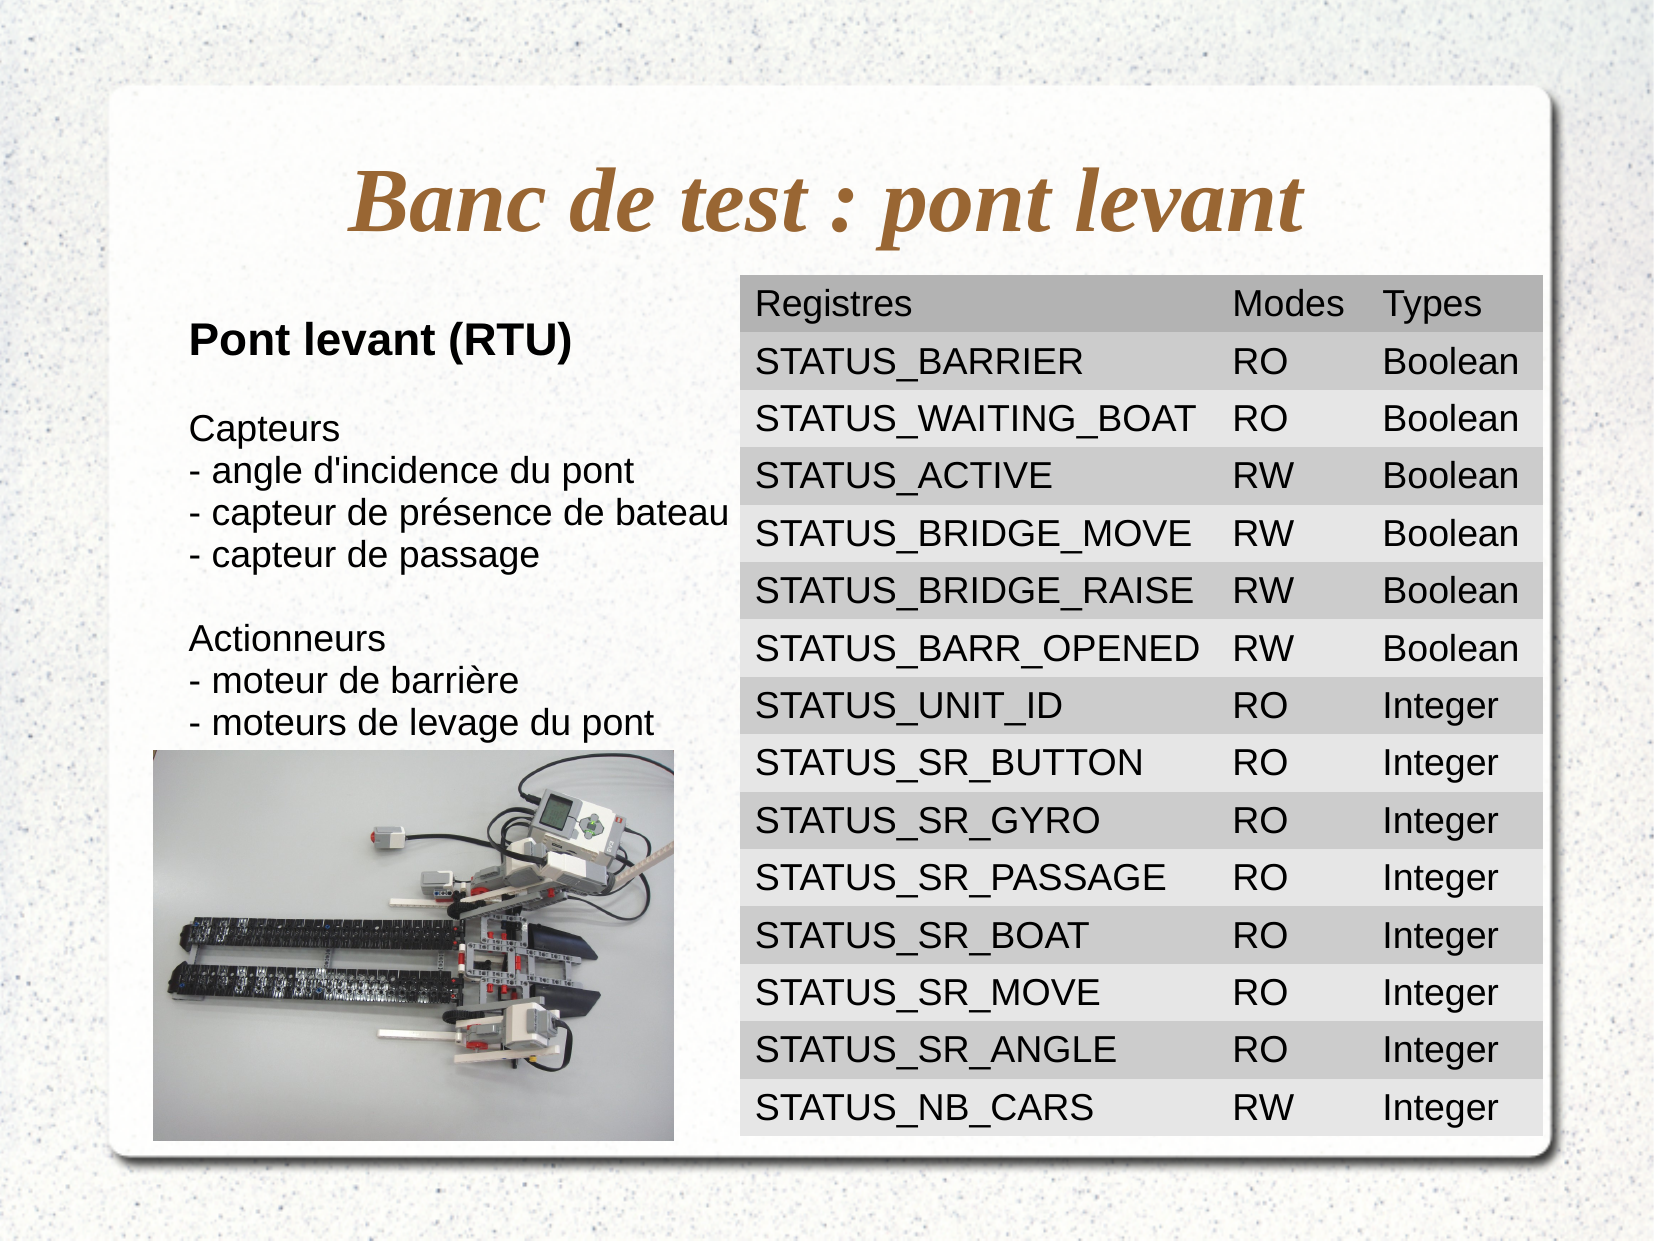

# Banc de test : pont levant
| Registres | Modes | Types |
| --- | --- | --- |
| STATUS\_BARRIER | RO | Boolean |
| STATUS\_WAITING\_BOAT | RO | Boolean |
| STATUS\_ACTIVE | RW | Boolean |
| STATUS\_BRIDGE\_MOVE | RW | Boolean |
| STATUS\_BRIDGE\_RAISE | RW | Boolean |
| STATUS\_BARR\_OPENED | RW | Boolean |
| STATUS\_UNIT\_ID | RO | Integer |
| STATUS\_SR\_BUTTON | RO | Integer |
| STATUS\_SR\_GYRO | RO | Integer |
| STATUS\_SR\_PASSAGE | RO | Integer |
| STATUS\_SR\_BOAT | RO | Integer |
| STATUS\_SR\_MOVE | RO | Integer |
| STATUS\_SR\_ANGLE | RO | Integer |
| STATUS\_NB\_CARS | RW | Integer |
Pont levant (RTU)
Capteurs
- angle d'incidence du pont
- capteur de présence de bateau en attente
- capteur de passage
Actionneurs
- moteur de barrière
- moteurs de levage du pont
12